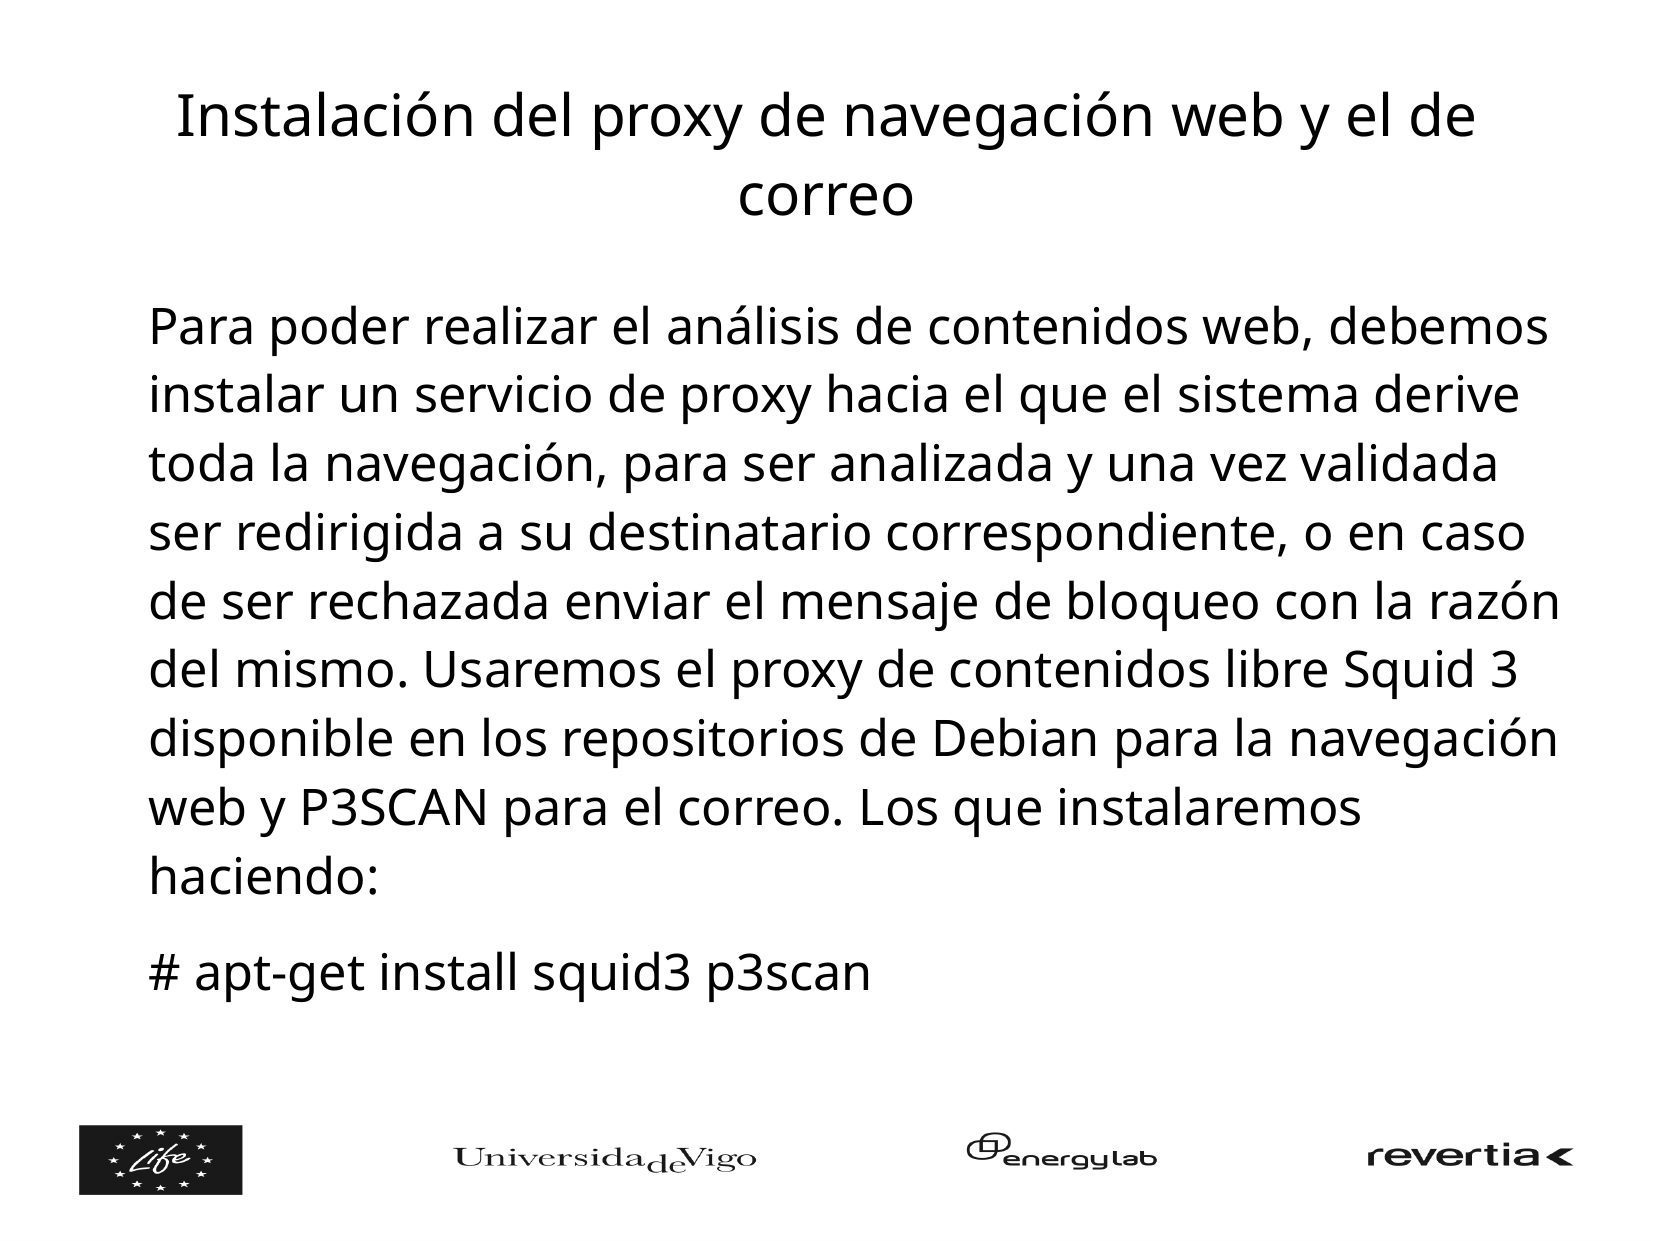

# Instalación del proxy de navegación web y el de correo
Para poder realizar el análisis de contenidos web, debemos instalar un servicio de proxy hacia el que el sistema derive toda la navegación, para ser analizada y una vez validada ser redirigida a su destinatario correspondiente, o en caso de ser rechazada enviar el mensaje de bloqueo con la razón del mismo. Usaremos el proxy de contenidos libre Squid 3 disponible en los repositorios de Debian para la navegación web y P3SCAN para el correo. Los que instalaremos haciendo:
# apt-get install squid3 p3scan